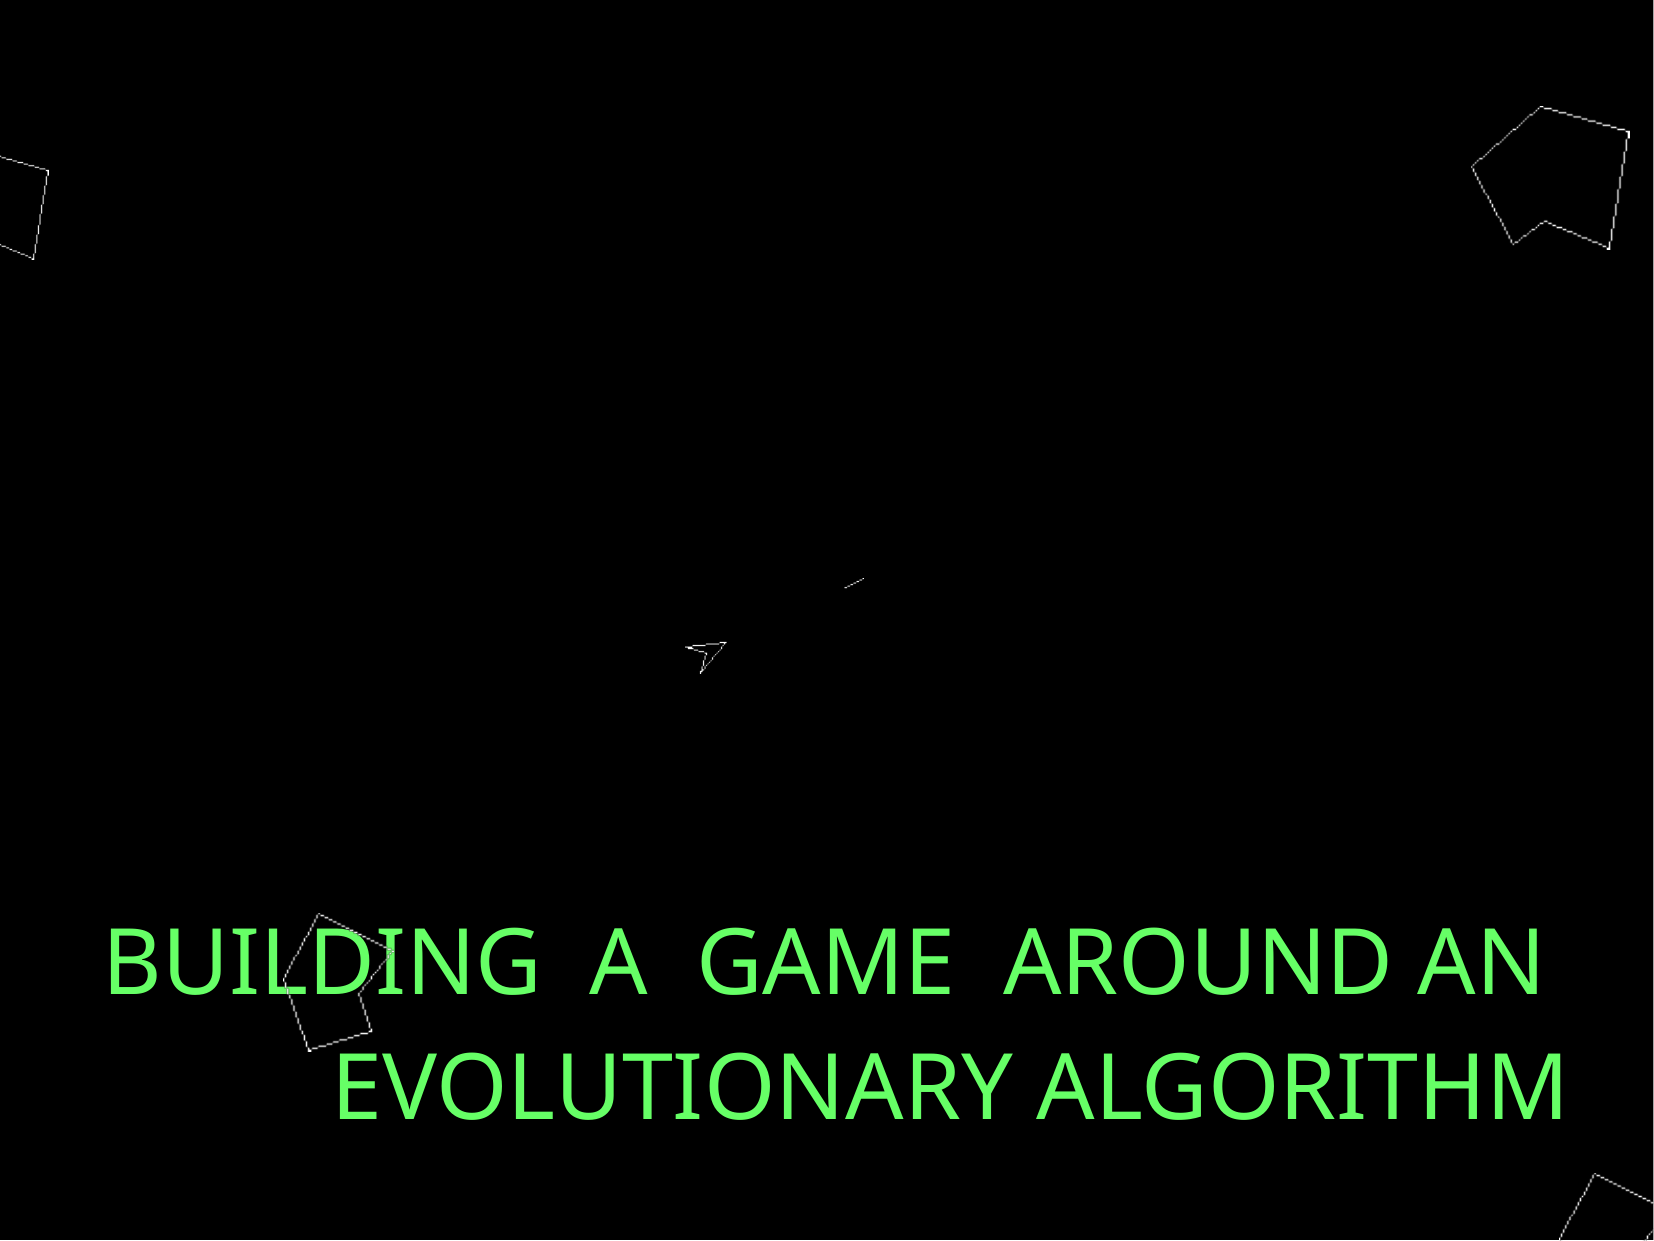

# BUILDING A GAME AROUND AN EVOLUTIONARY ALGORITHM